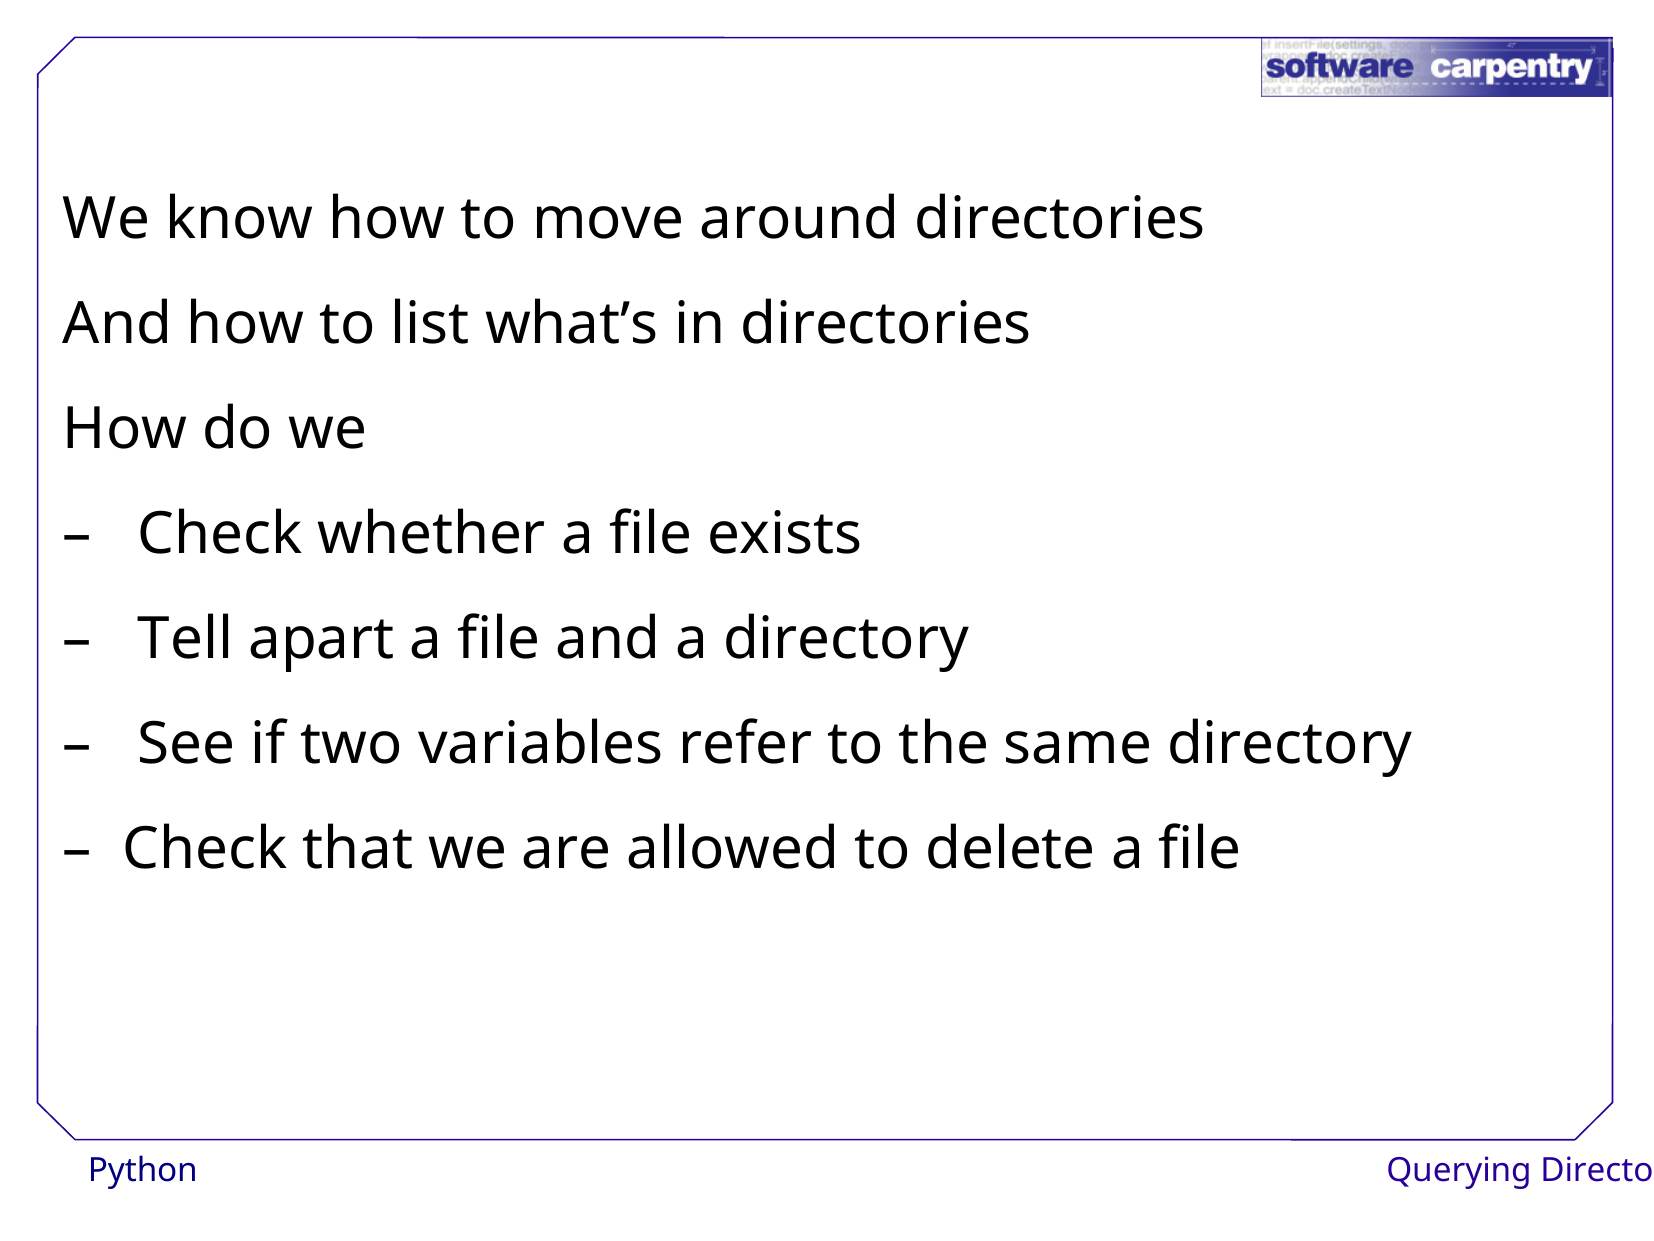

We know how to move around directories
And how to list what’s in directories
How do we
–	Check whether a file exists
–	Tell apart a file and a directory
–	See if two variables refer to the same directory
– Check that we are allowed to delete a file